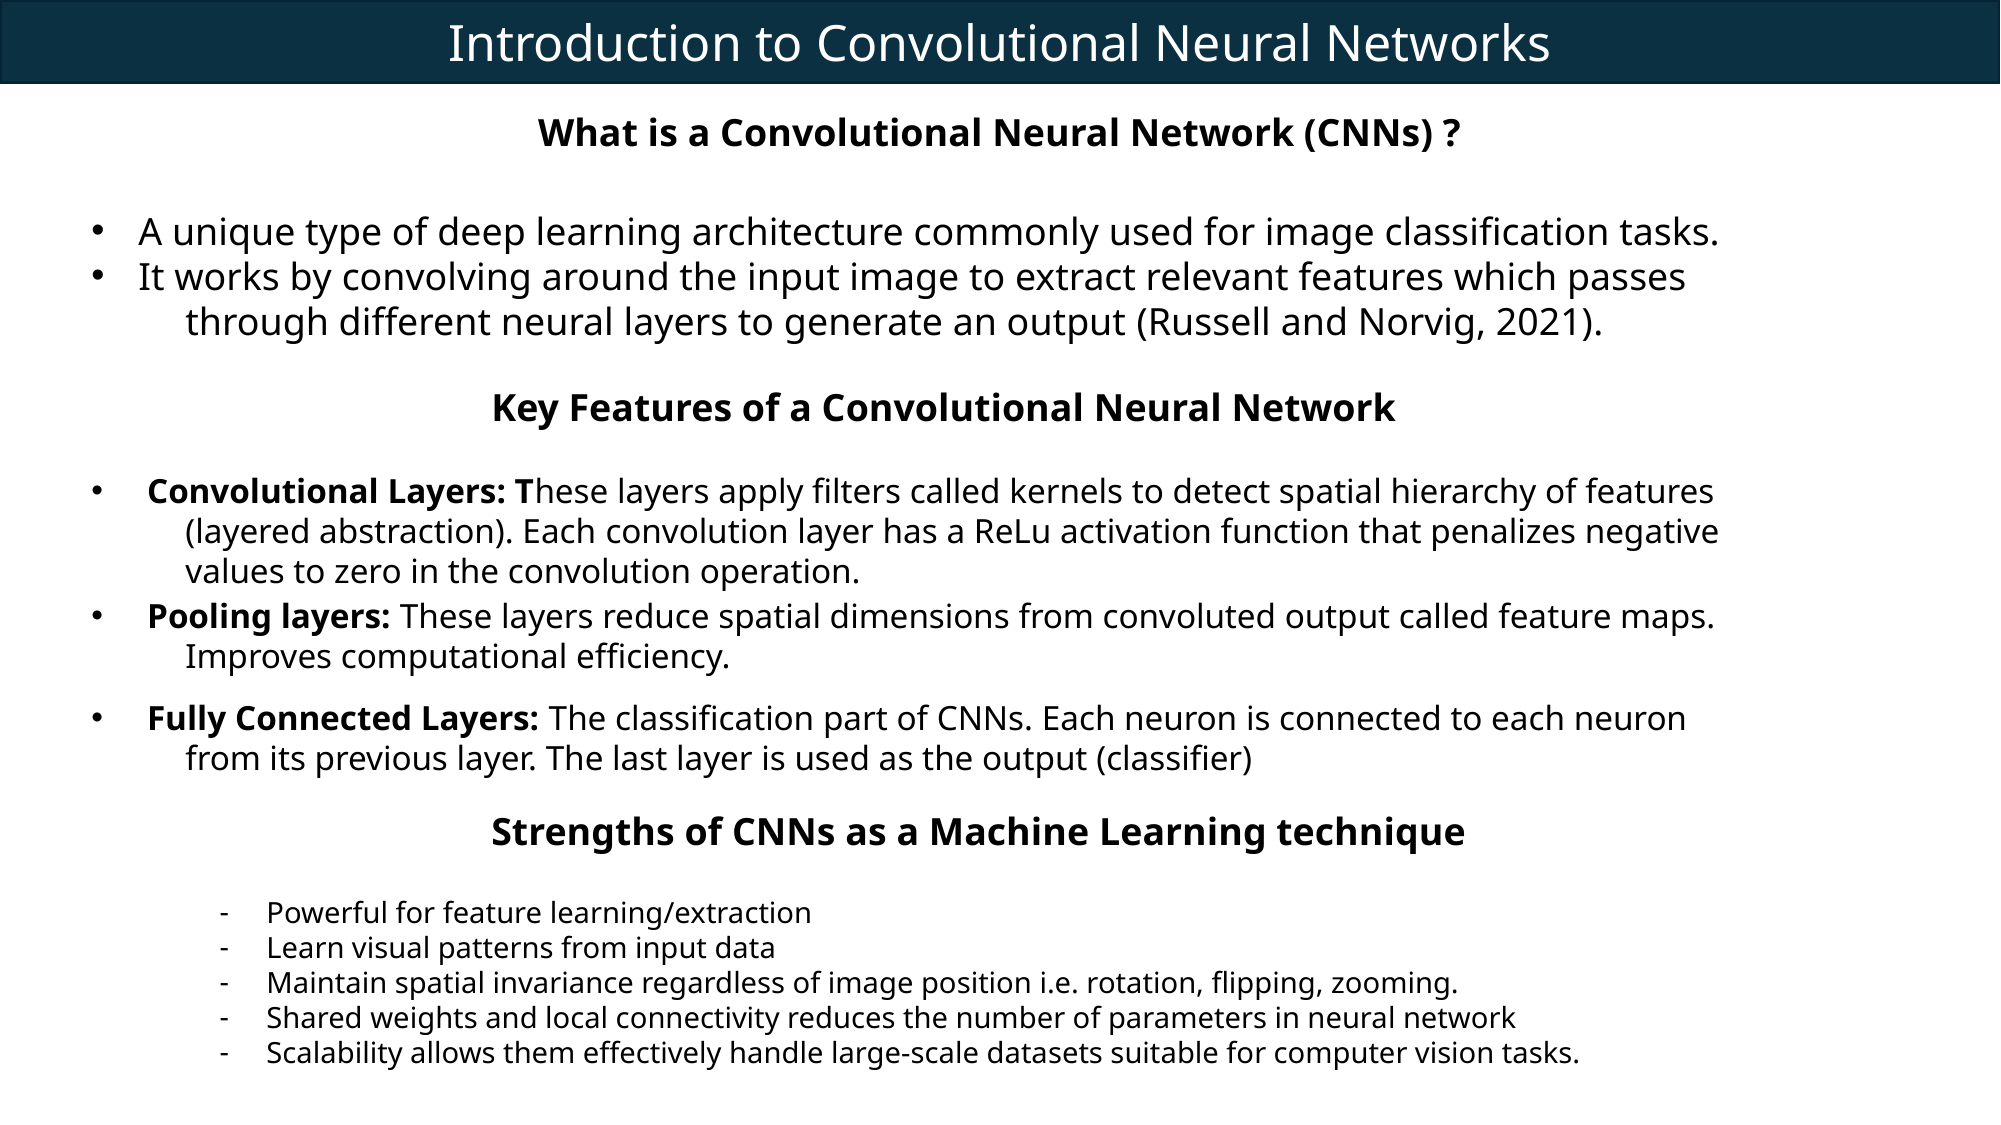

Introduction to Convolutional Neural Networks
What is a Convolutional Neural Network (CNNs) ?
A unique type of deep learning architecture commonly used for image classification tasks.
It works by convolving around the input image to extract relevant features which passes through different neural layers to generate an output (Russell and Norvig, 2021).
Key Features of a Convolutional Neural Network
 Convolutional Layers: These layers apply filters called kernels to detect spatial hierarchy of features (layered abstraction). Each convolution layer has a ReLu activation function that penalizes negative values to zero in the convolution operation.
 Pooling layers: These layers reduce spatial dimensions from convoluted output called feature maps. Improves computational efficiency.
 Fully Connected Layers: The classification part of CNNs. Each neuron is connected to each neuron from its previous layer. The last layer is used as the output (classifier)
Strengths of CNNs as a Machine Learning technique
Powerful for feature learning/extraction
Learn visual patterns from input data
Maintain spatial invariance regardless of image position i.e. rotation, flipping, zooming.
Shared weights and local connectivity reduces the number of parameters in neural network
Scalability allows them effectively handle large-scale datasets suitable for computer vision tasks.